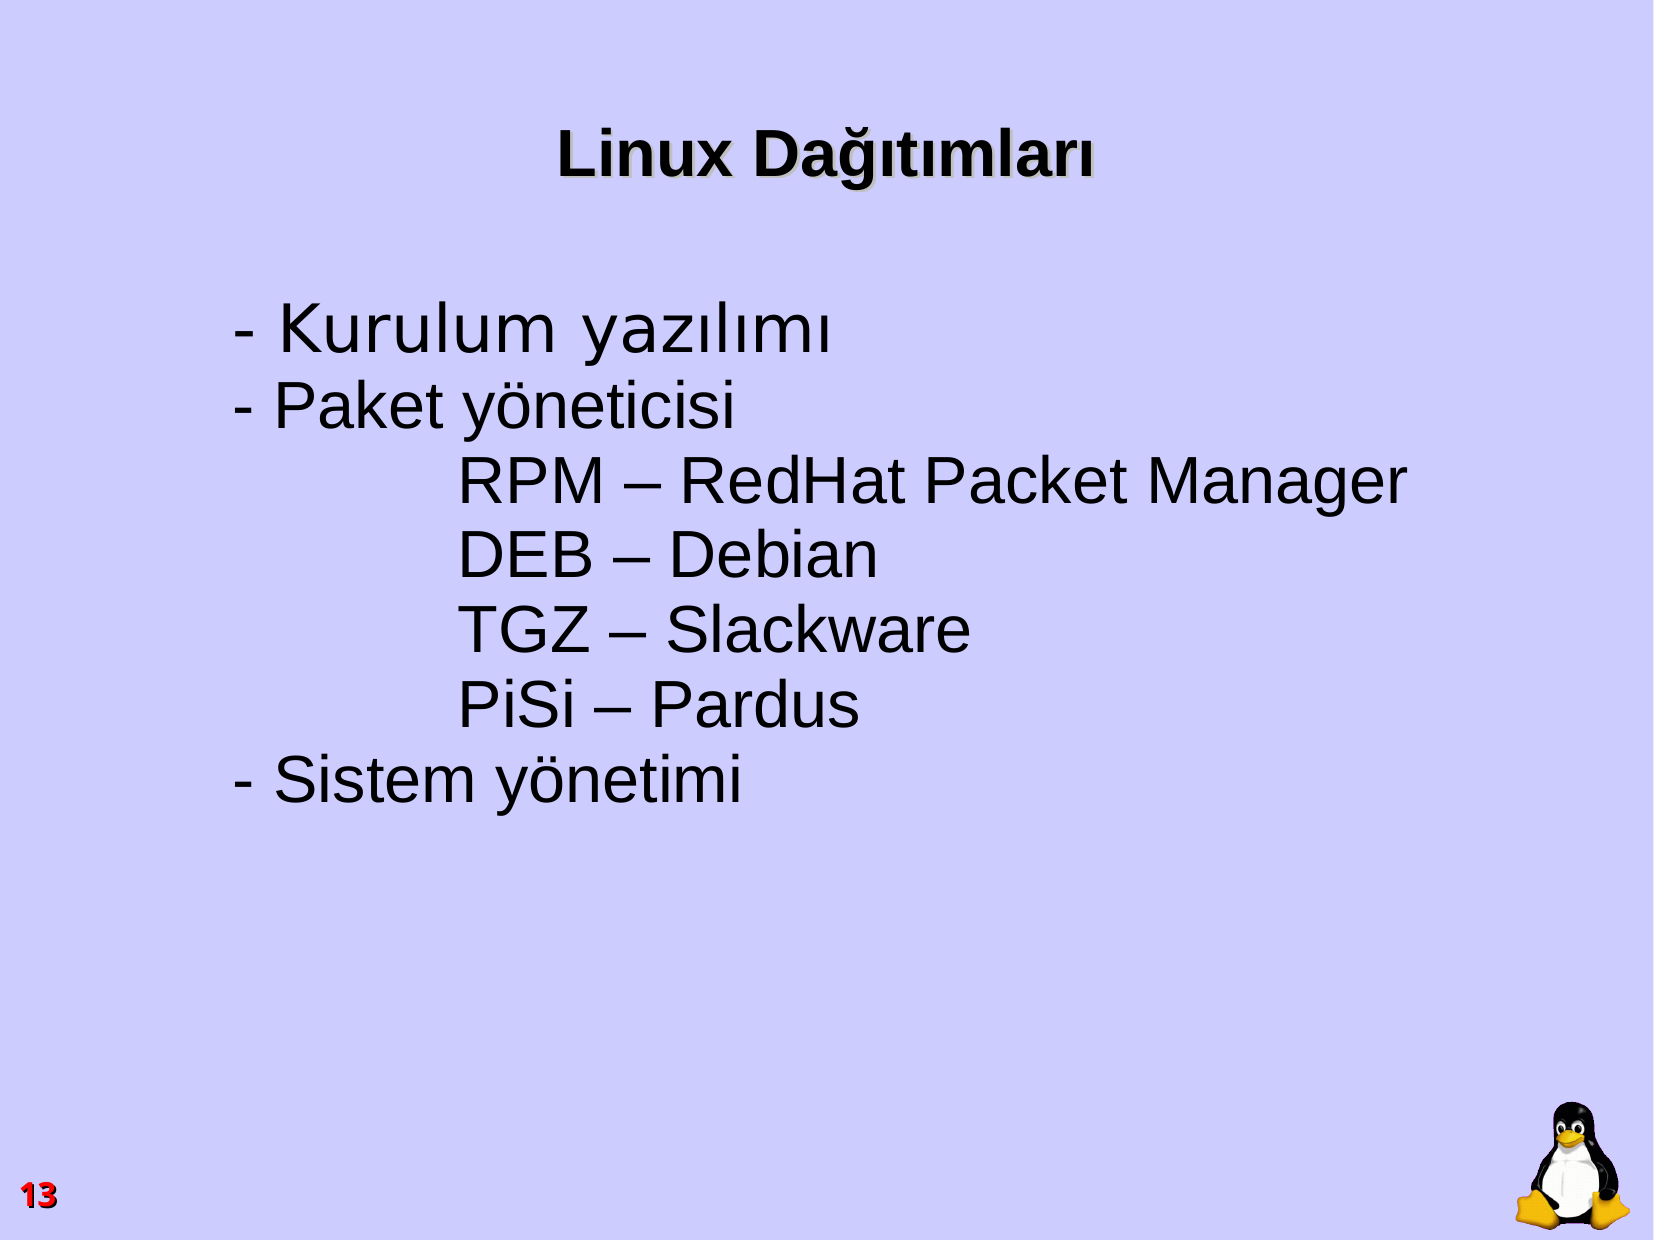

# Linux Dağıtımları
		- Kurulum yazılımı
		- Paket yöneticisi
					RPM – RedHat Packet Manager
					DEB – Debian
					TGZ – Slackware
					PiSi – Pardus
		- Sistem yönetimi